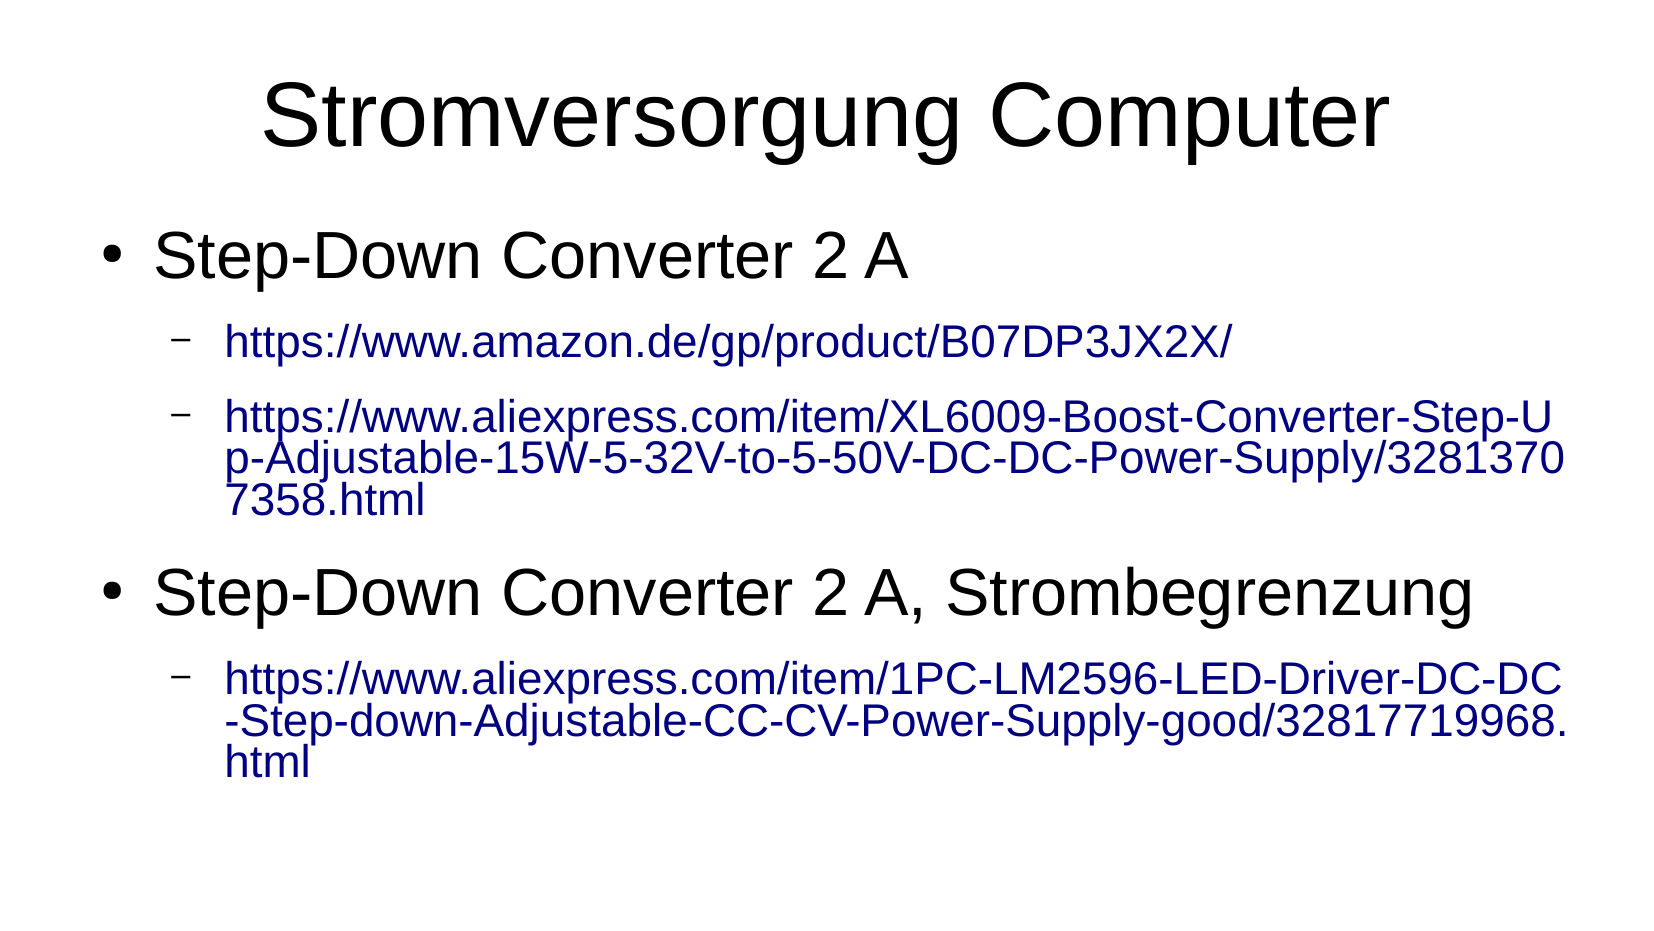

# Stromversorgung Computer
Step-Down Converter 2 A
https://www.amazon.de/gp/product/B07DP3JX2X/
https://www.aliexpress.com/item/XL6009-Boost-Converter-Step-Up-Adjustable-15W-5-32V-to-5-50V-DC-DC-Power-Supply/32813707358.html
Step-Down Converter 2 A, Strombegrenzung
https://www.aliexpress.com/item/1PC-LM2596-LED-Driver-DC-DC-Step-down-Adjustable-CC-CV-Power-Supply-good/32817719968.html